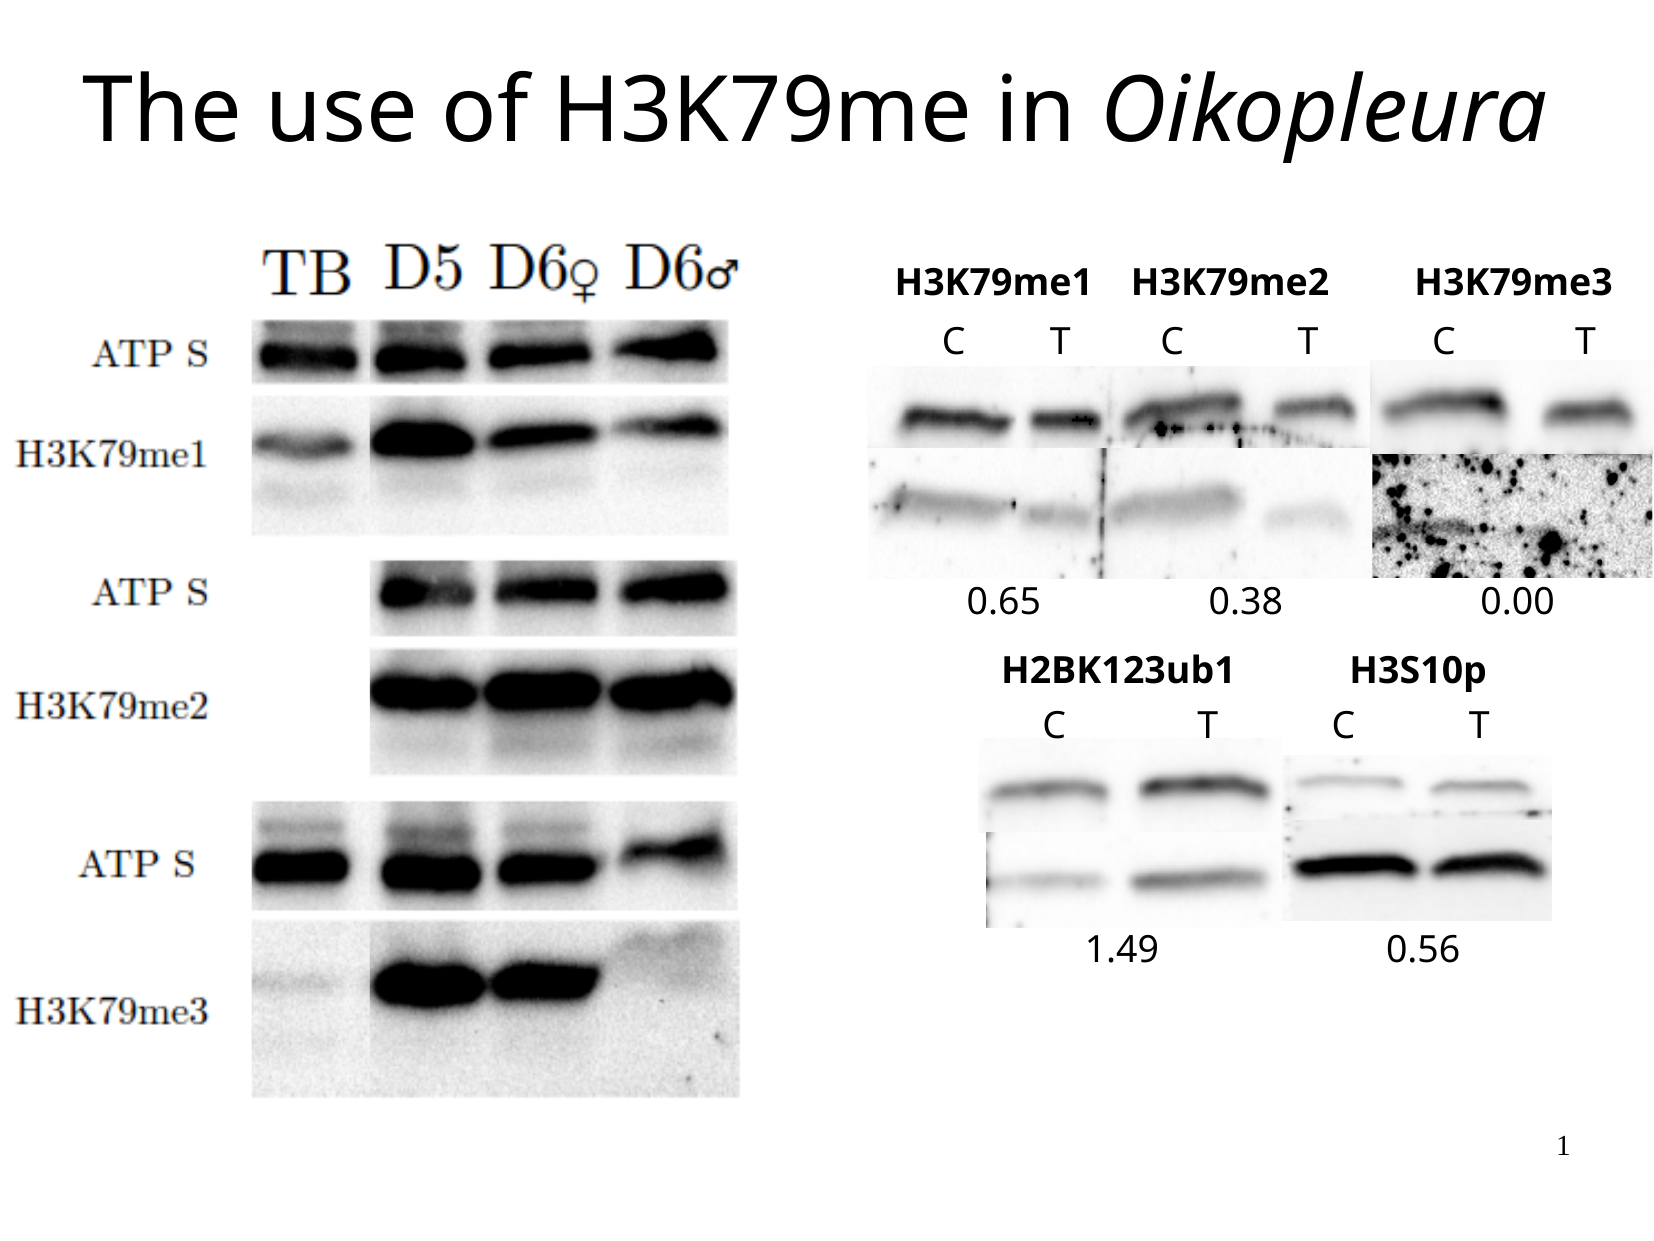

# The use of H3K79me in Oikopleura
H3K79me1
H3K79me2
C
T
C
T
0.65
0.38
H3K79me3
T
C
0.00
H2BK123ub1
C
T
1.49
H3S10p
C
T
0.56
1